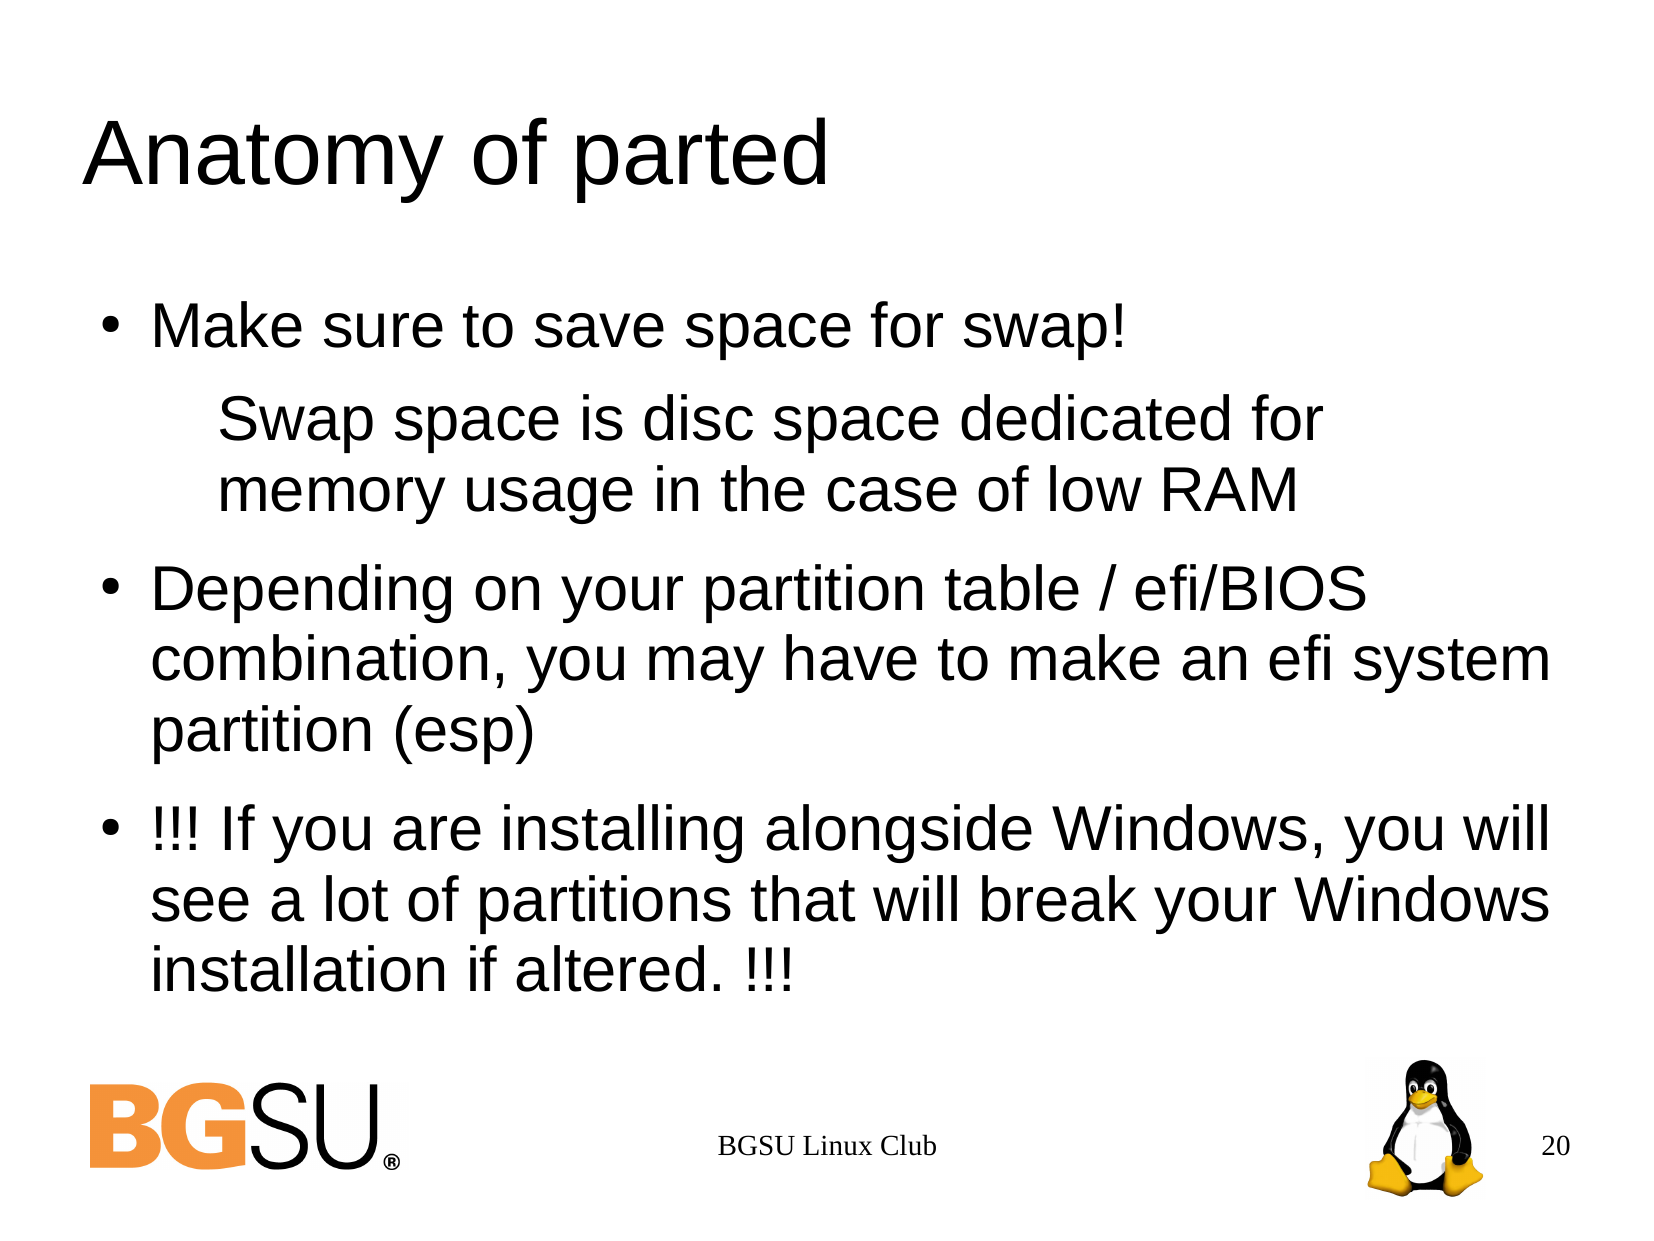

# Anatomy of parted
Make sure to save space for swap!
Swap space is disc space dedicated for memory usage in the case of low RAM
Depending on your partition table / efi/BIOS combination, you may have to make an efi system partition (esp)
!!! If you are installing alongside Windows, you will see a lot of partitions that will break your Windows installation if altered. !!!
BGSU Linux Club
20